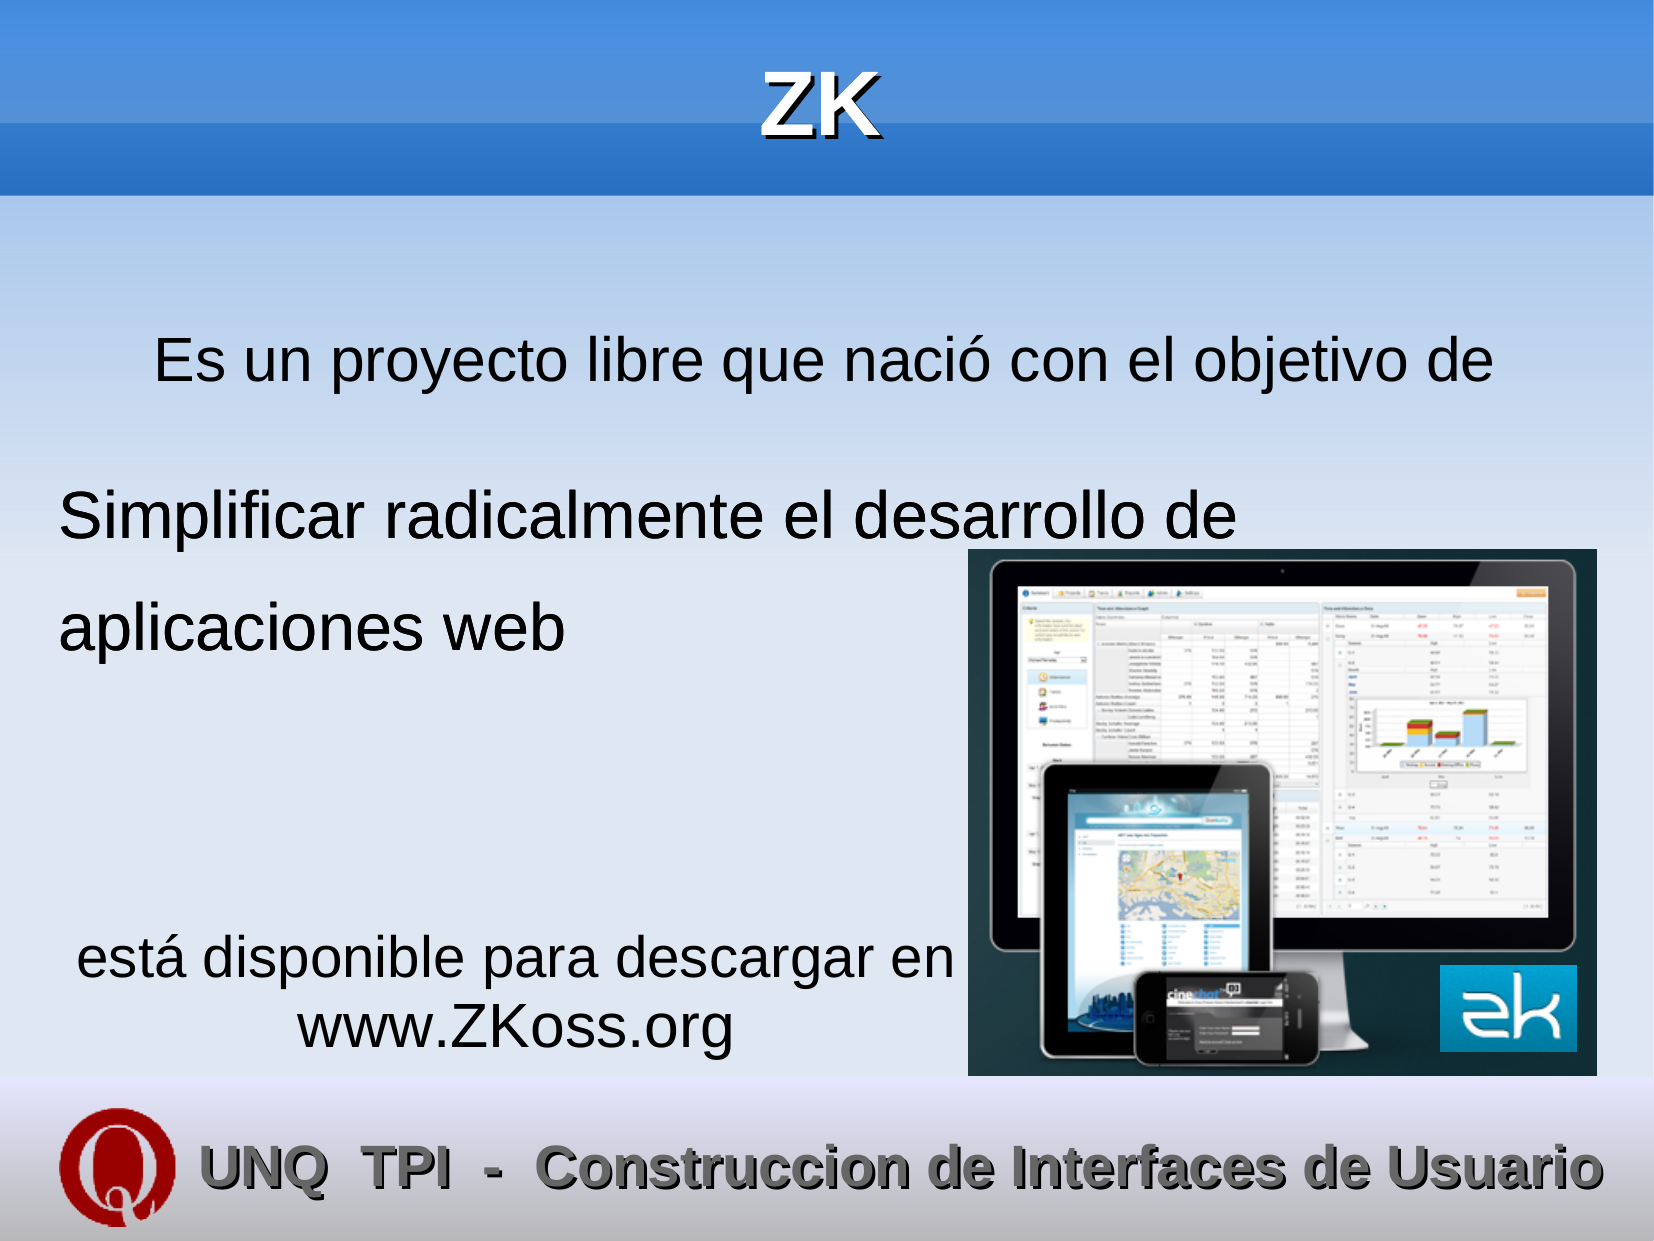

# ZK
ZK
Es un proyecto libre que nació con el objetivo de
Simplificar radicalmente el desarrollo de aplicaciones web
Simplificar radicalmente el desarrollo de aplicaciones web
está disponible para descargar en www.ZKoss.org
UNQ TPI - Construccion de Interfaces de Usuario